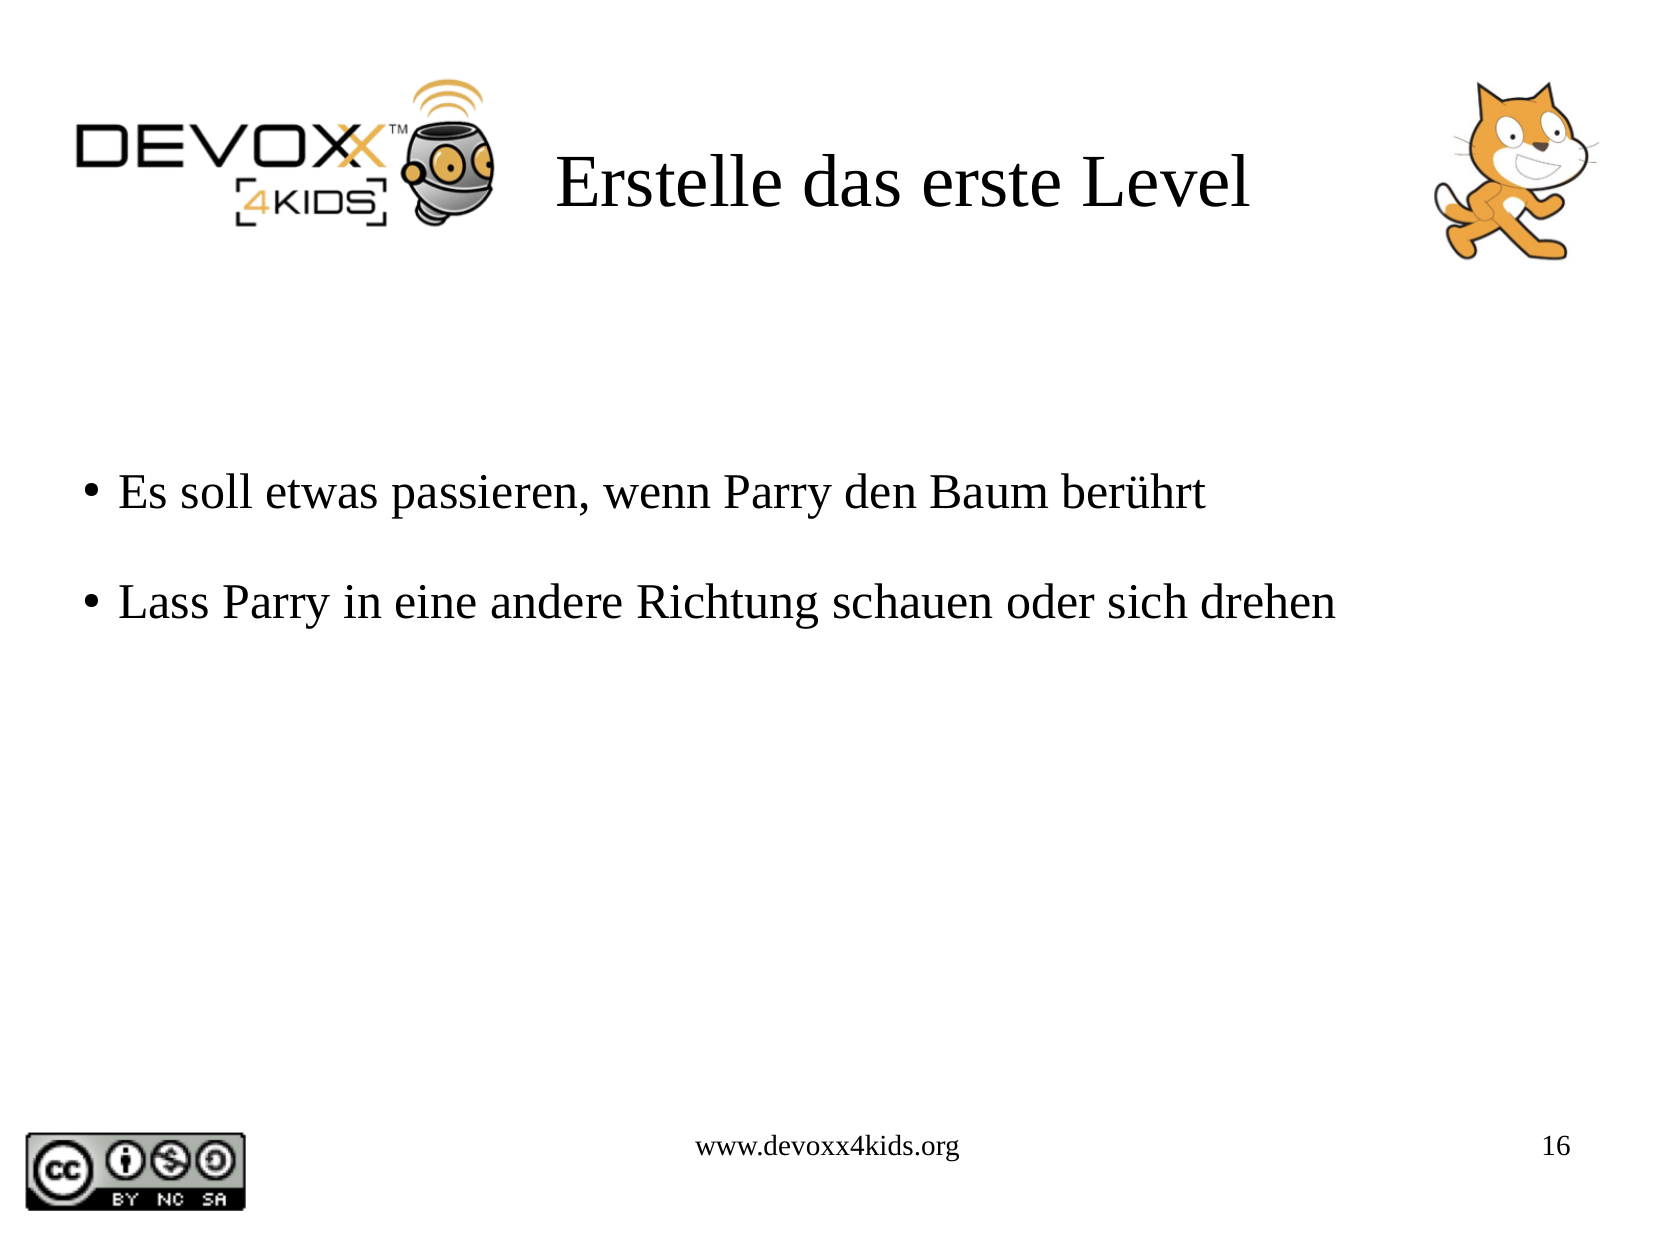

# Erstelle das erste Level
Es soll etwas passieren, wenn Parry den Baum berührt
Lass Parry in eine andere Richtung schauen oder sich drehen
www.devoxx4kids.org
16